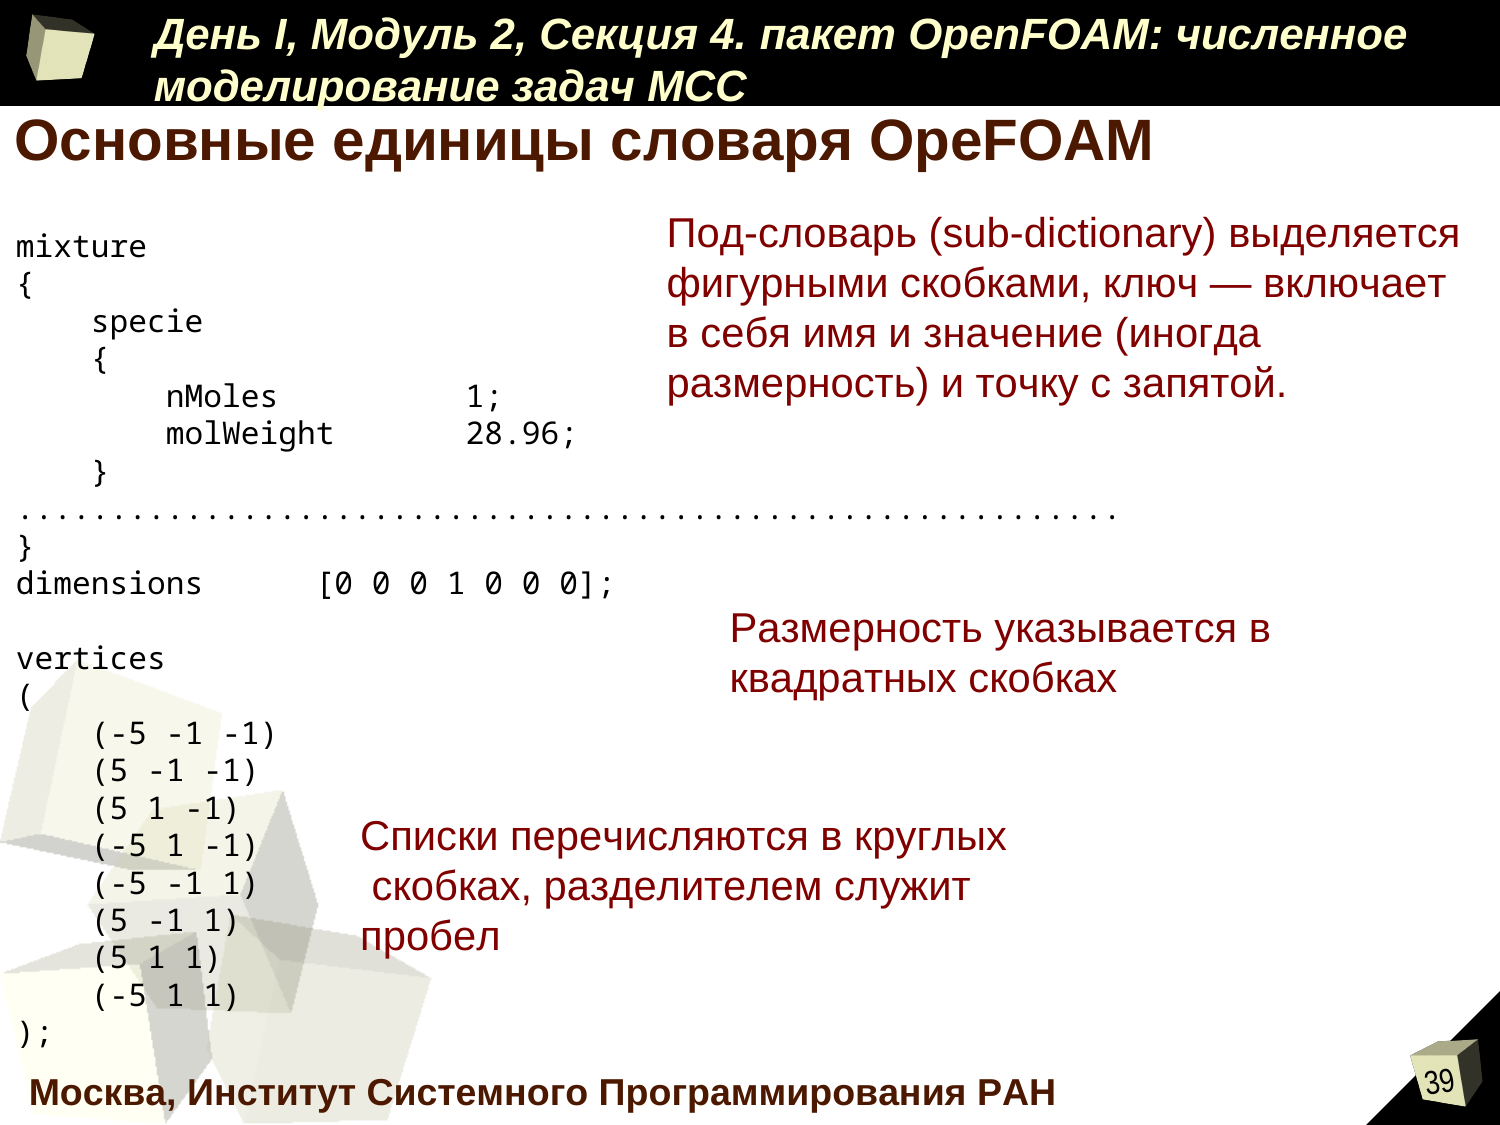

#
Основные единицы словаря OpeFOAM
Под-словарь (sub-dictionary) выделяется фигурными скобками, ключ — включает в себя имя и значение (иногда размерность) и точку с запятой.
mixture
{
 specie
 {
 nMoles 1;
 molWeight 28.96;
 }
...........................................................
}
dimensions [0 0 0 1 0 0 0];
vertices
(
 (-5 -1 -1)
 (5 -1 -1)
 (5 1 -1)
 (-5 1 -1)
 (-5 -1 1)
 (5 -1 1)
 (5 1 1)
 (-5 1 1)
);
Размерность указывается в квадратных скобках
Списки перечисляются в круглых скобках, разделителем служит пробел